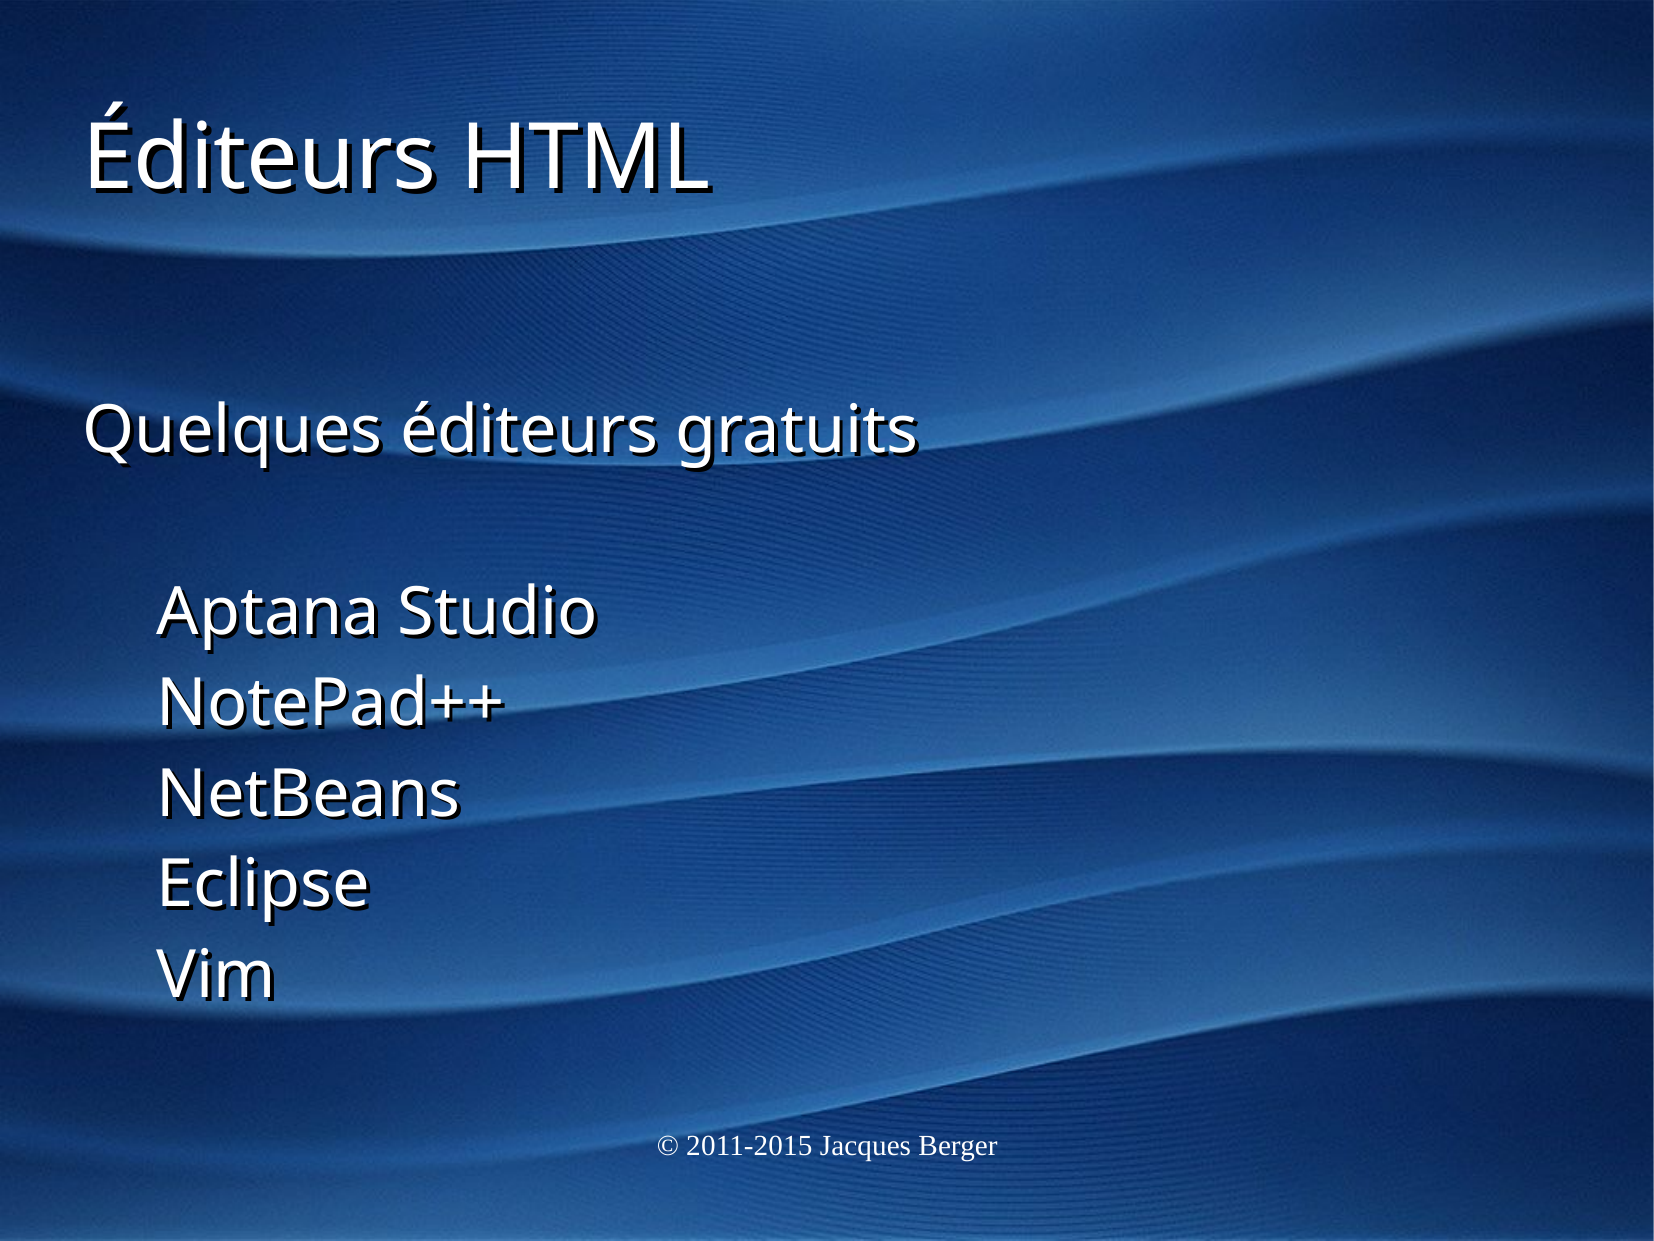

# Éditeurs HTML
Quelques éditeurs gratuits
	Aptana Studio
	NotePad++
	NetBeans
	Eclipse
	Vim
© 2011-2015 Jacques Berger